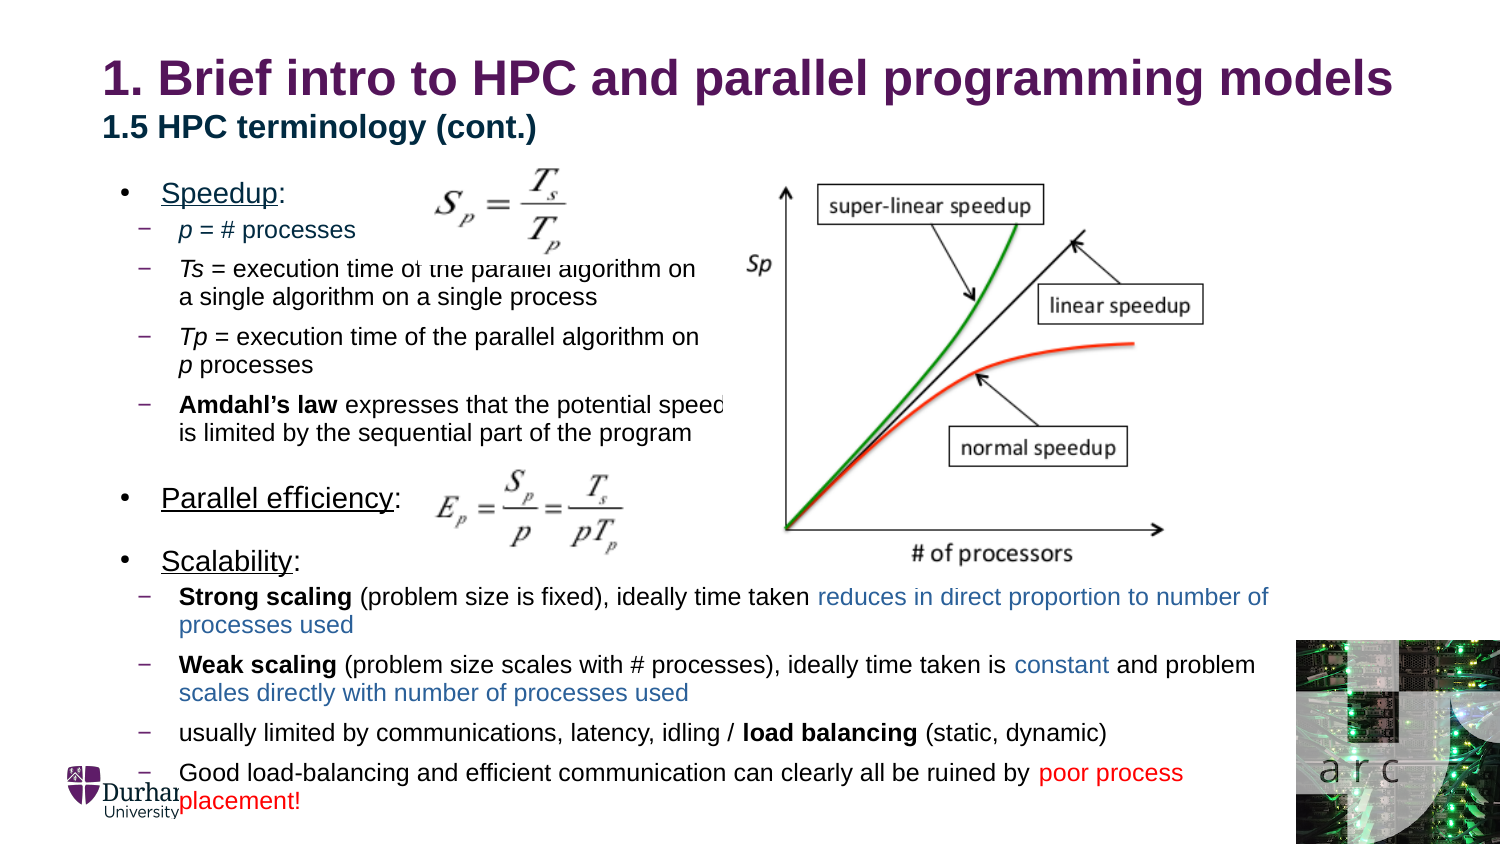

# 1. Brief intro to HPC and parallel programming models 1.5 HPC terminology (cont.)
Speedup:
p = # processes
Ts = execution time of the parallel algorithm on
a single algorithm on a single process
Tp = execution time of the parallel algorithm on
p processes
Amdahl’s law expresses that the potential speedup
is limited by the sequential part of the program
Parallel eﬃciency:
Scalability:
Strong scaling (problem size is fixed), ideally time taken reduces in direct proportion to number of processes used
Weak scaling (problem size scales with # processes), ideally time taken is constant and problem scales directly with number of processes used
usually limited by communications, latency, idling / load balancing (static, dynamic)
Good load-balancing and efficient communication can clearly all be ruined by poor process placement!